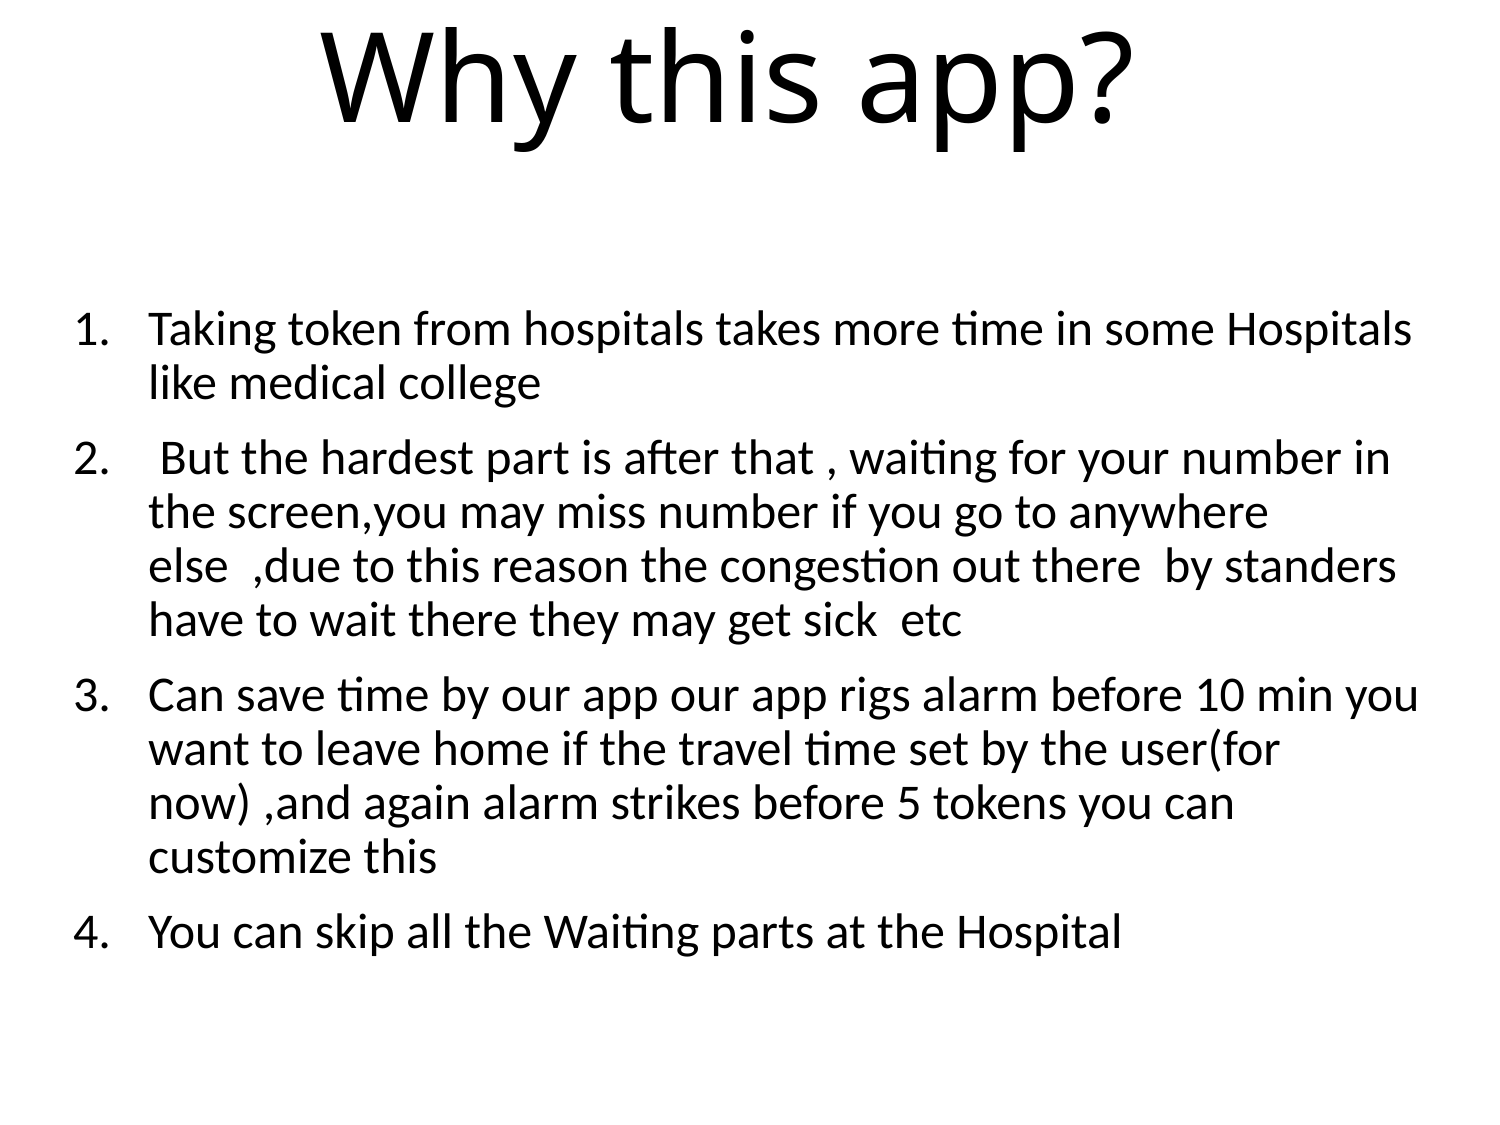

# Why this app?
Taking token from hospitals takes more time in some Hospitals like medical college
 But the hardest part is after that , waiting for your number in the screen,you may miss number if you go to anywhere else ,due to this reason the congestion out there by standers have to wait there they may get sick etc
Can save time by our app our app rigs alarm before 10 min you want to leave home if the travel time set by the user(for now) ,and again alarm strikes before 5 tokens you can customize this
You can skip all the Waiting parts at the Hospital